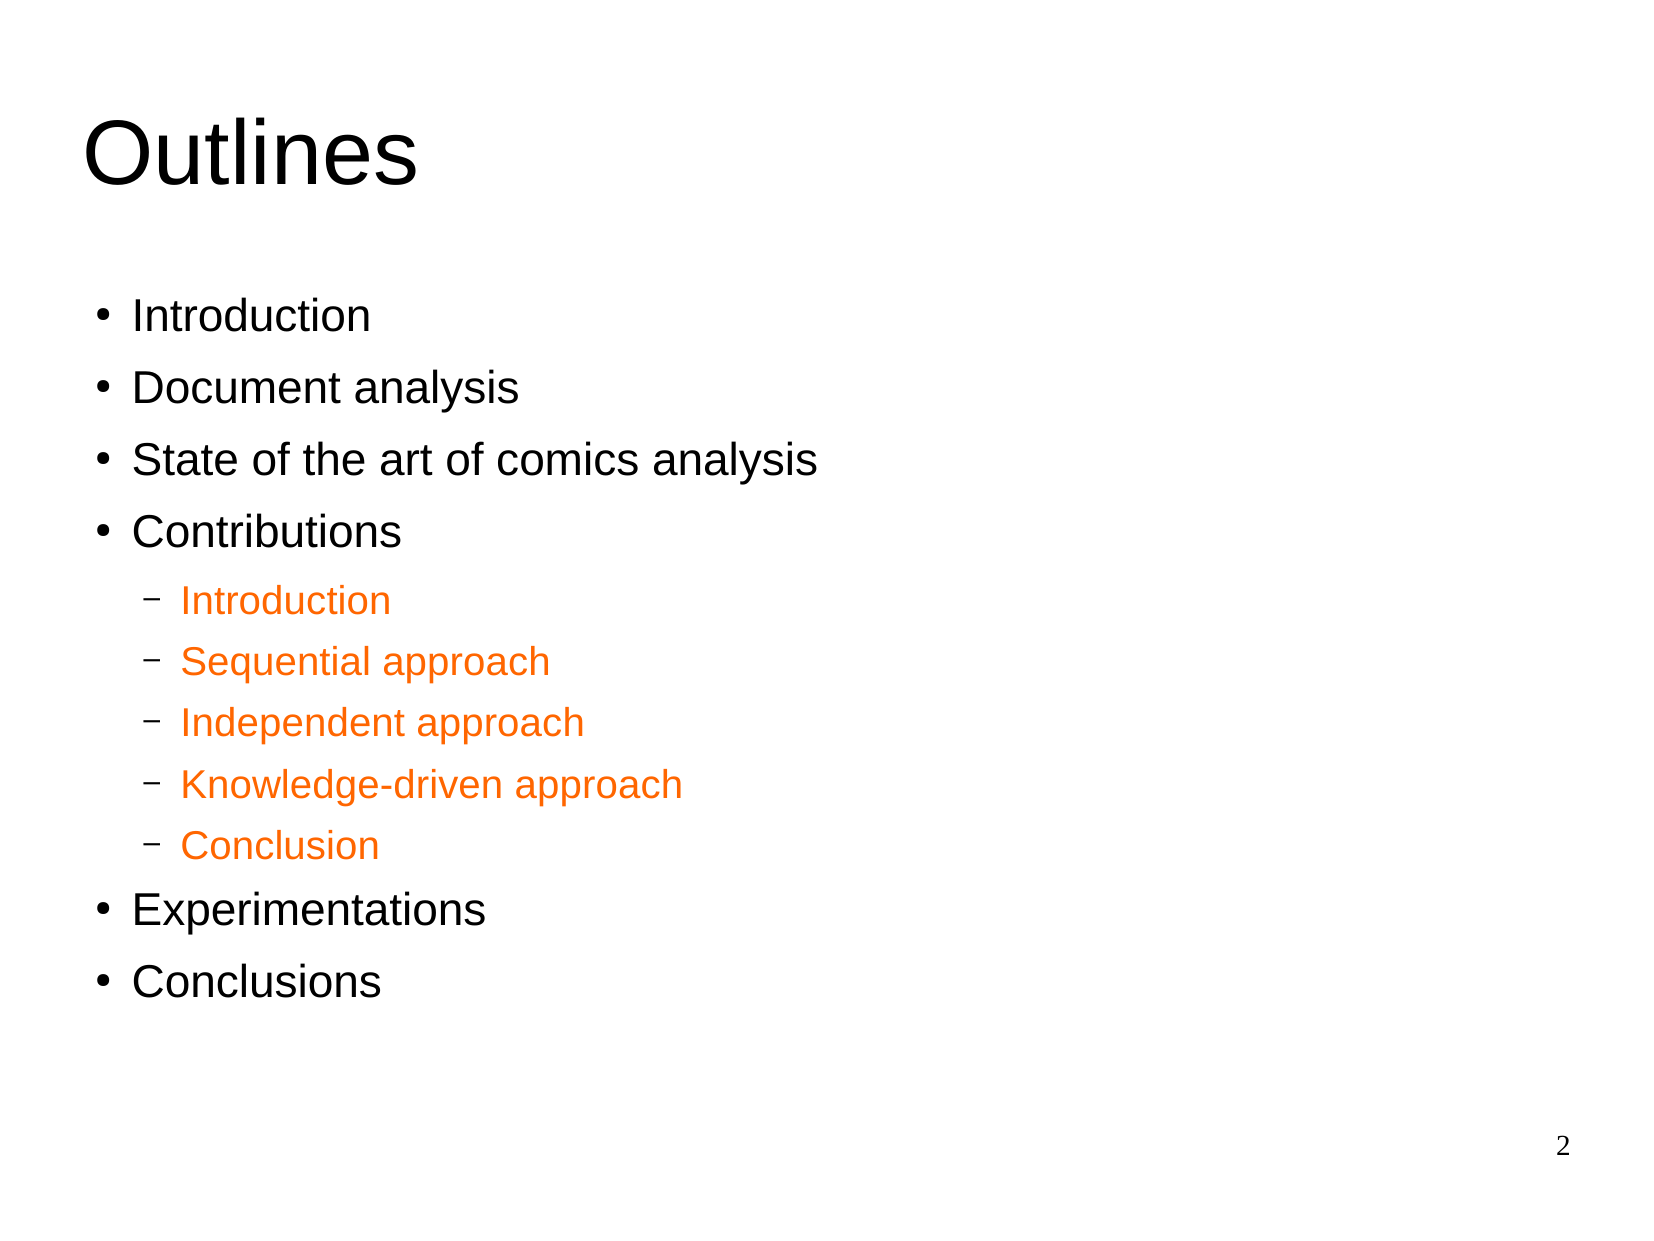

# Outlines
Introduction
Document analysis
State of the art of comics analysis
Contributions
Introduction
Sequential approach
Independent approach
Knowledge-driven approach
Conclusion
Experimentations
Conclusions
2